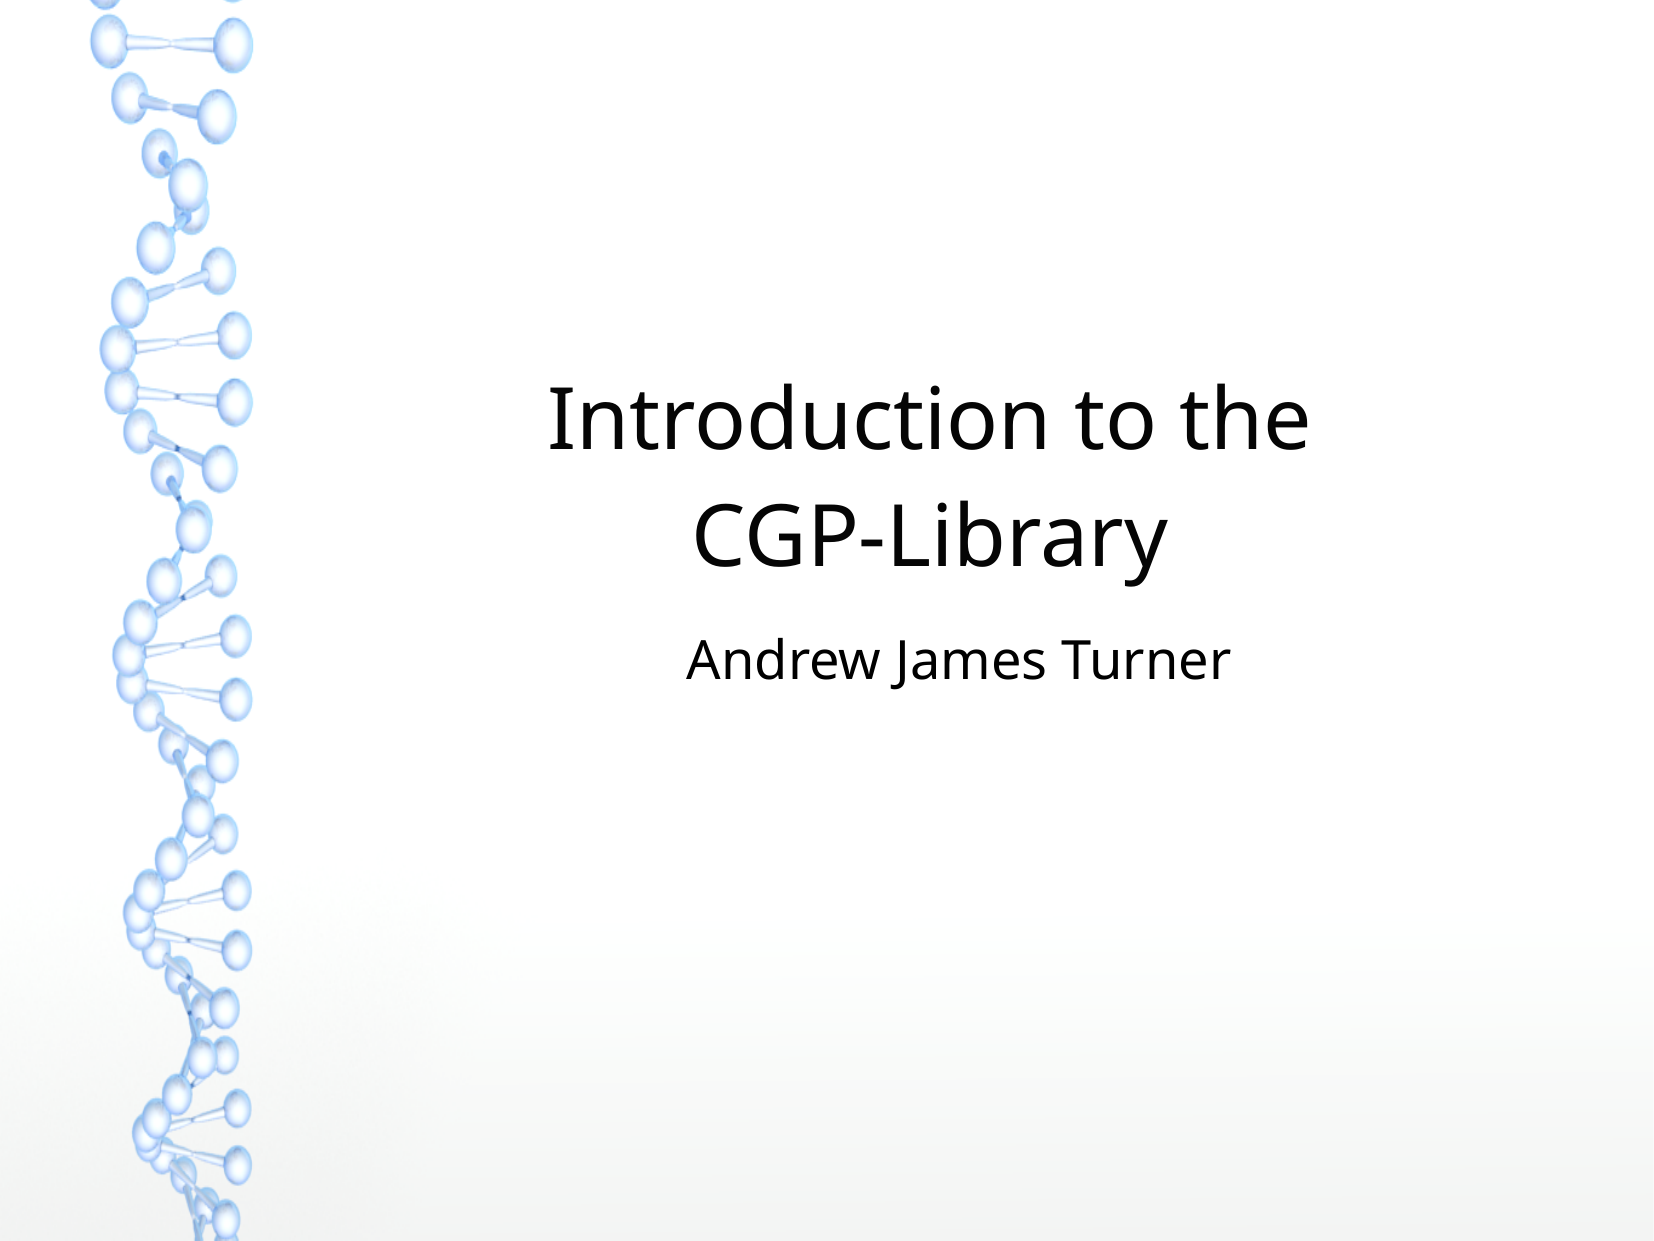

Andrew James Turner
# Introduction to the CGP-Library